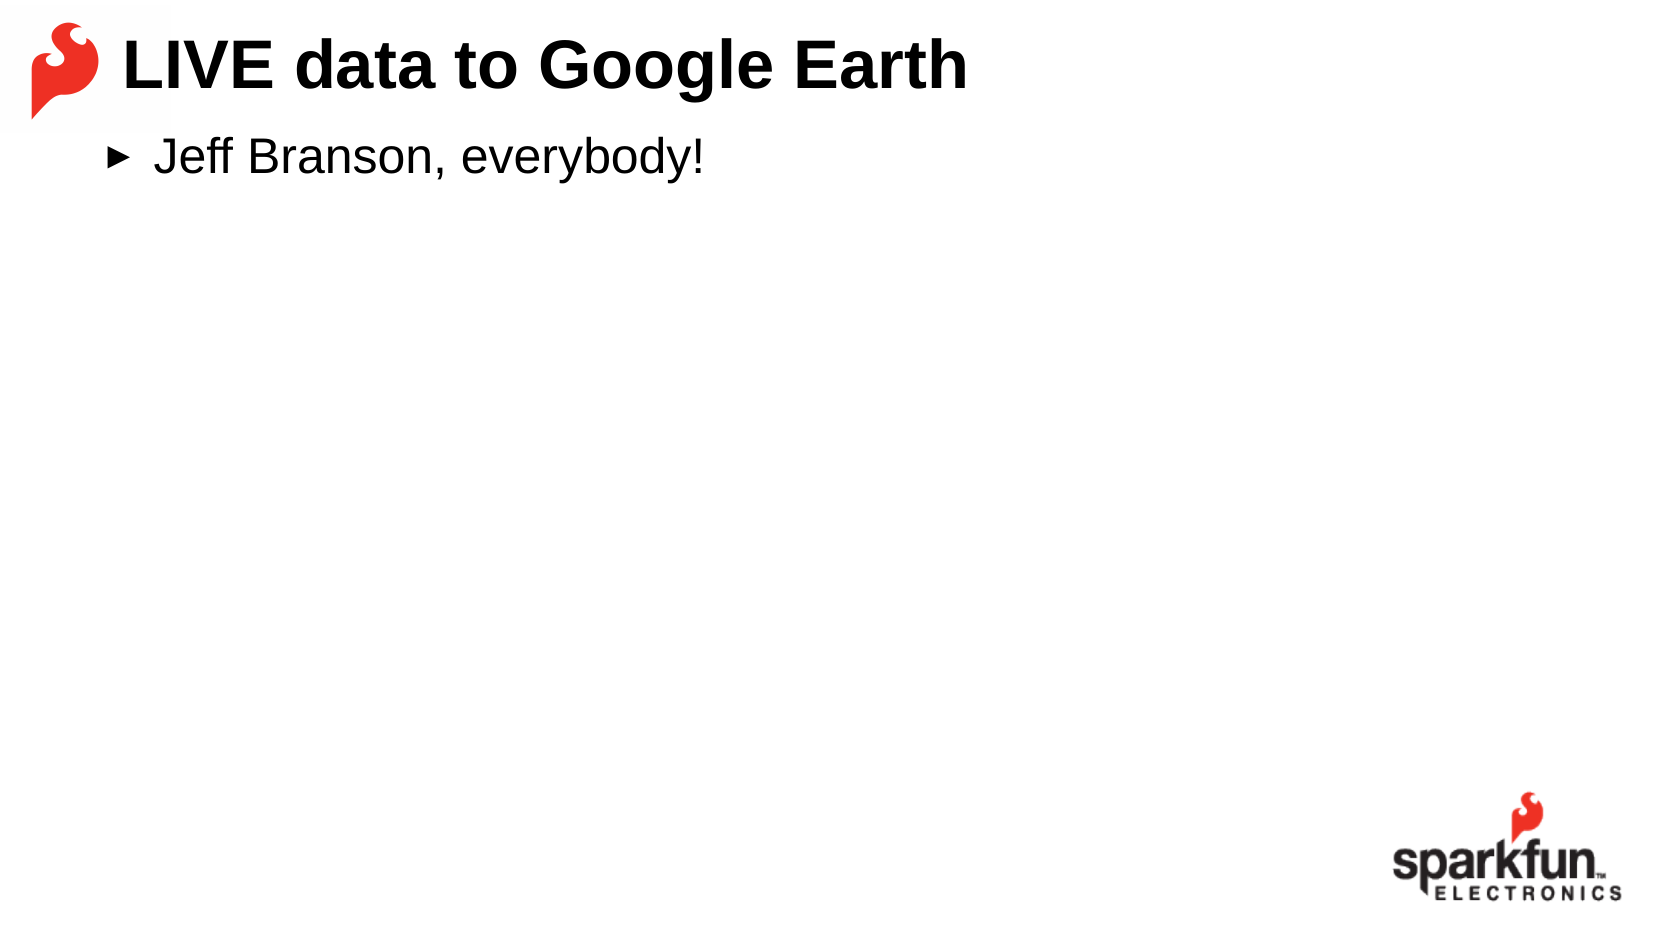

# LIVE data to Google Earth
Jeff Branson, everybody!